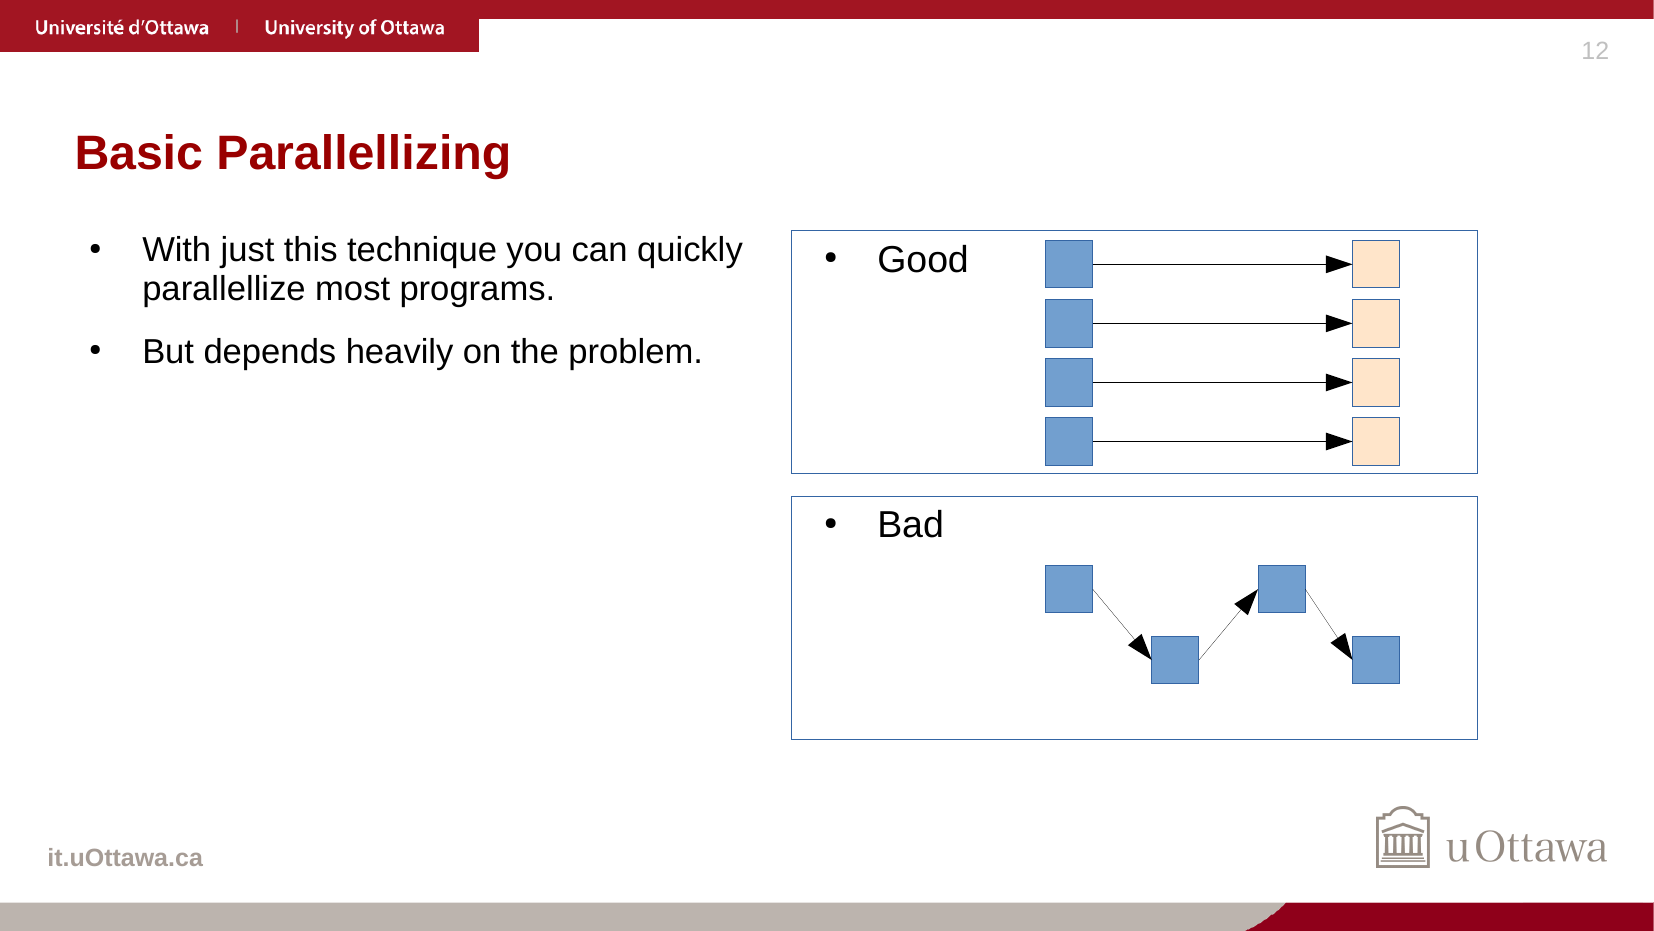

# Basic Parallellizing
With just this technique you can quickly parallellize most programs.
But depends heavily on the problem.
Good
Bad